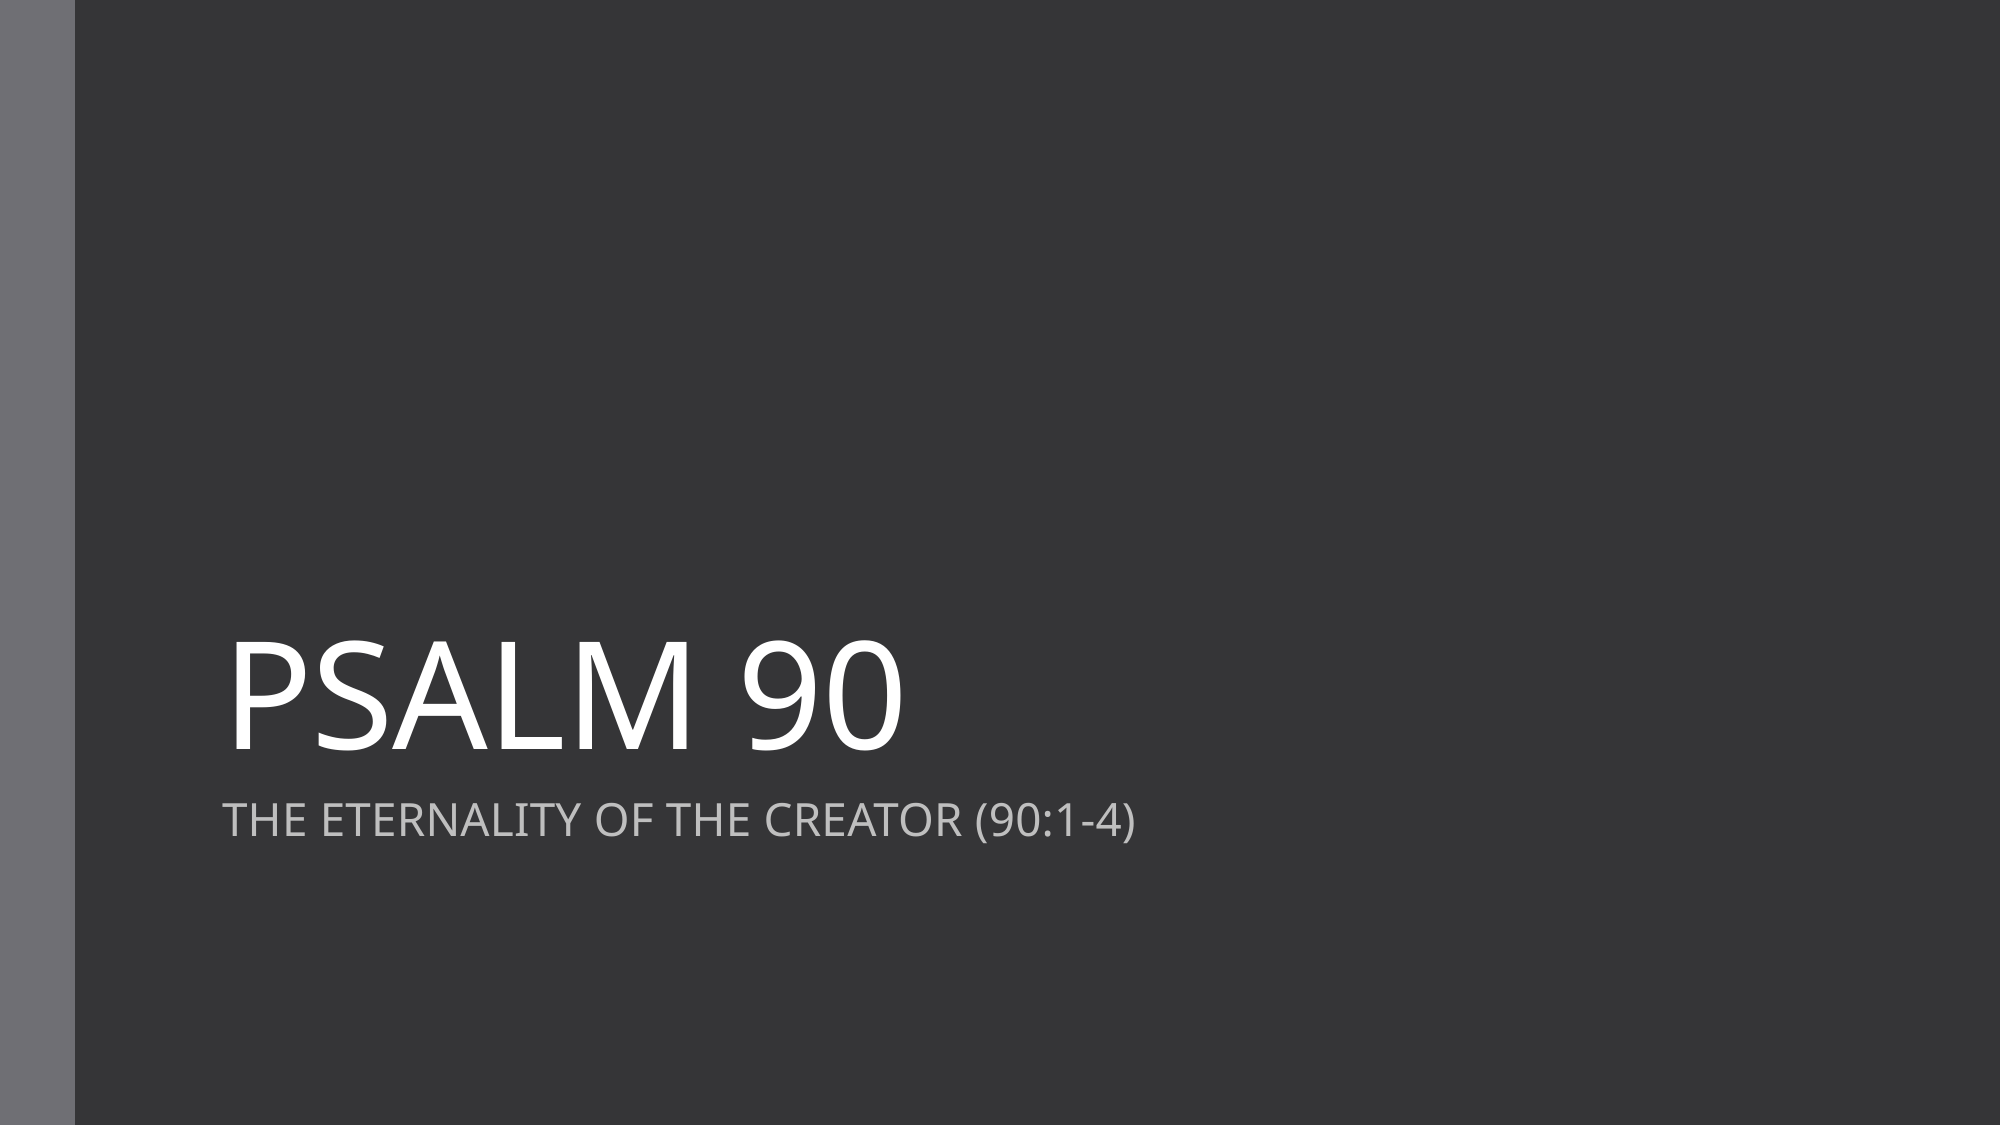

# PSALM 90
THE ETERNALITY OF THE CREATOR (90:1-4)